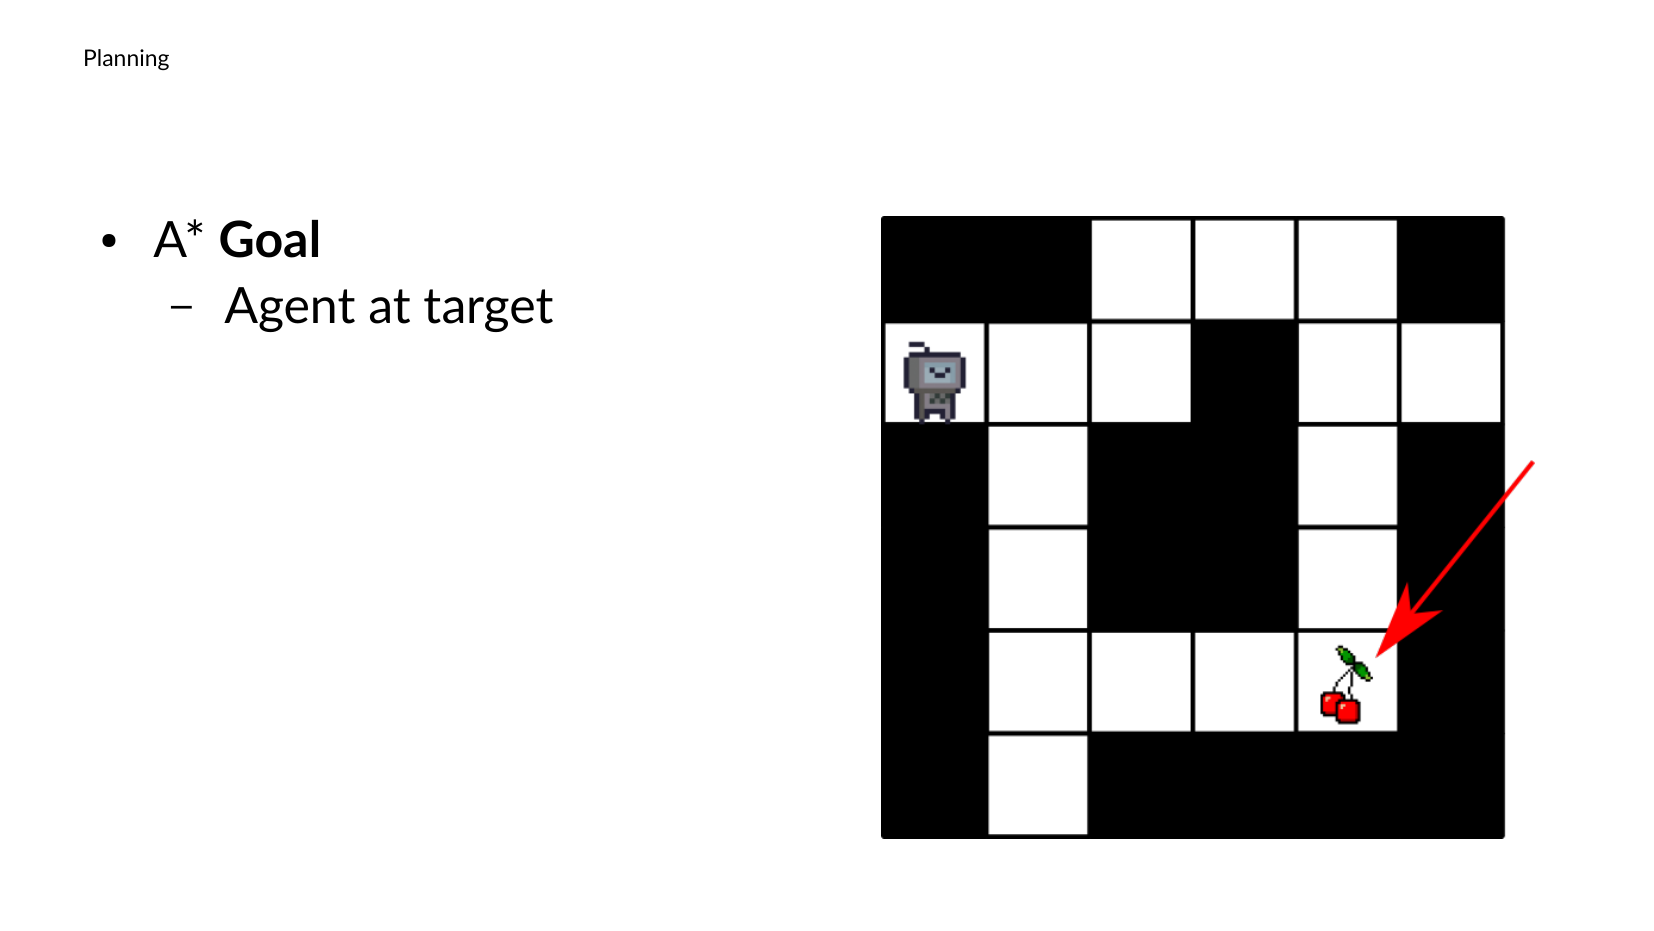

# Planning
A* Goal
Agent at target